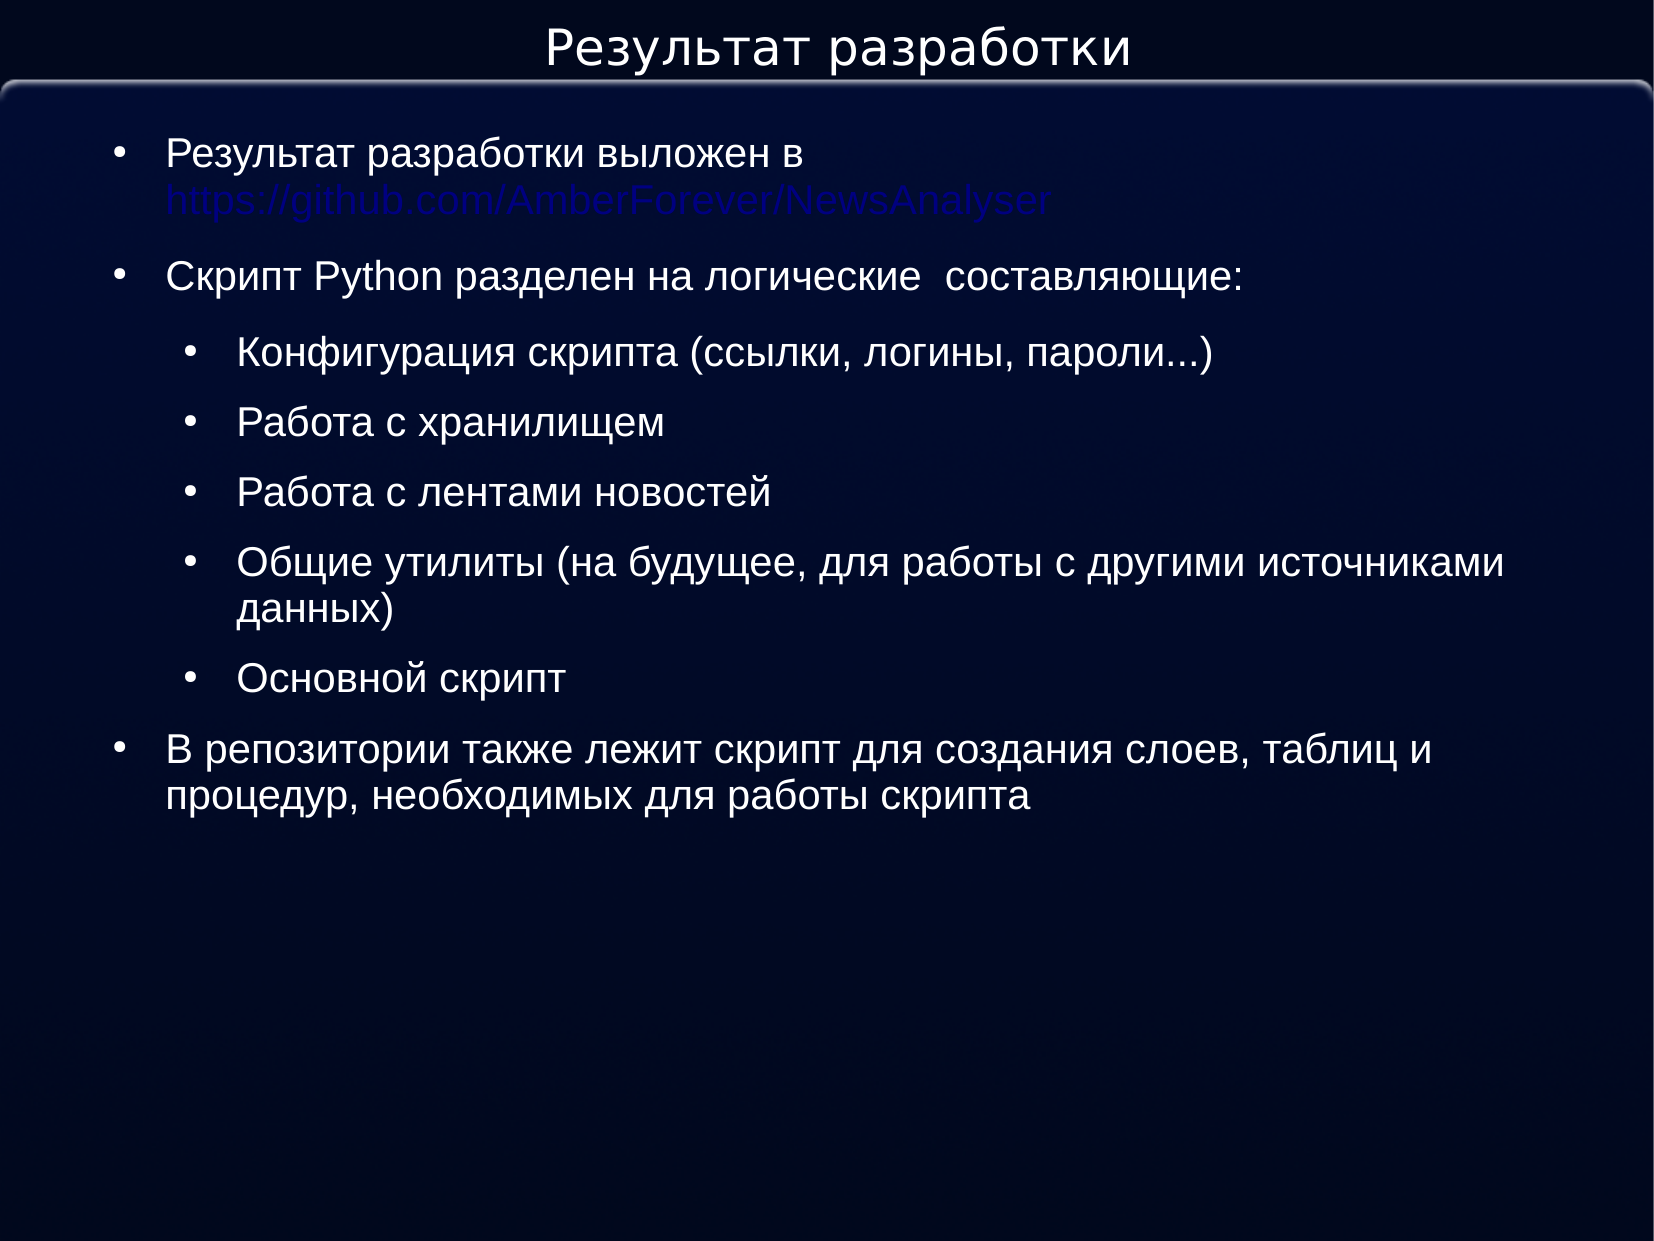

# Результат разработки
Результат разработки выложен в https://github.com/AmberForever/NewsAnalyser
Скрипт Python разделен на логические составляющие:
Конфигурация скрипта (ссылки, логины, пароли...)
Работа с хранилищем
Работа с лентами новостей
Общие утилиты (на будущее, для работы с другими источниками данных)
Основной скрипт
В репозитории также лежит скрипт для создания слоев, таблиц и процедур, необходимых для работы скрипта